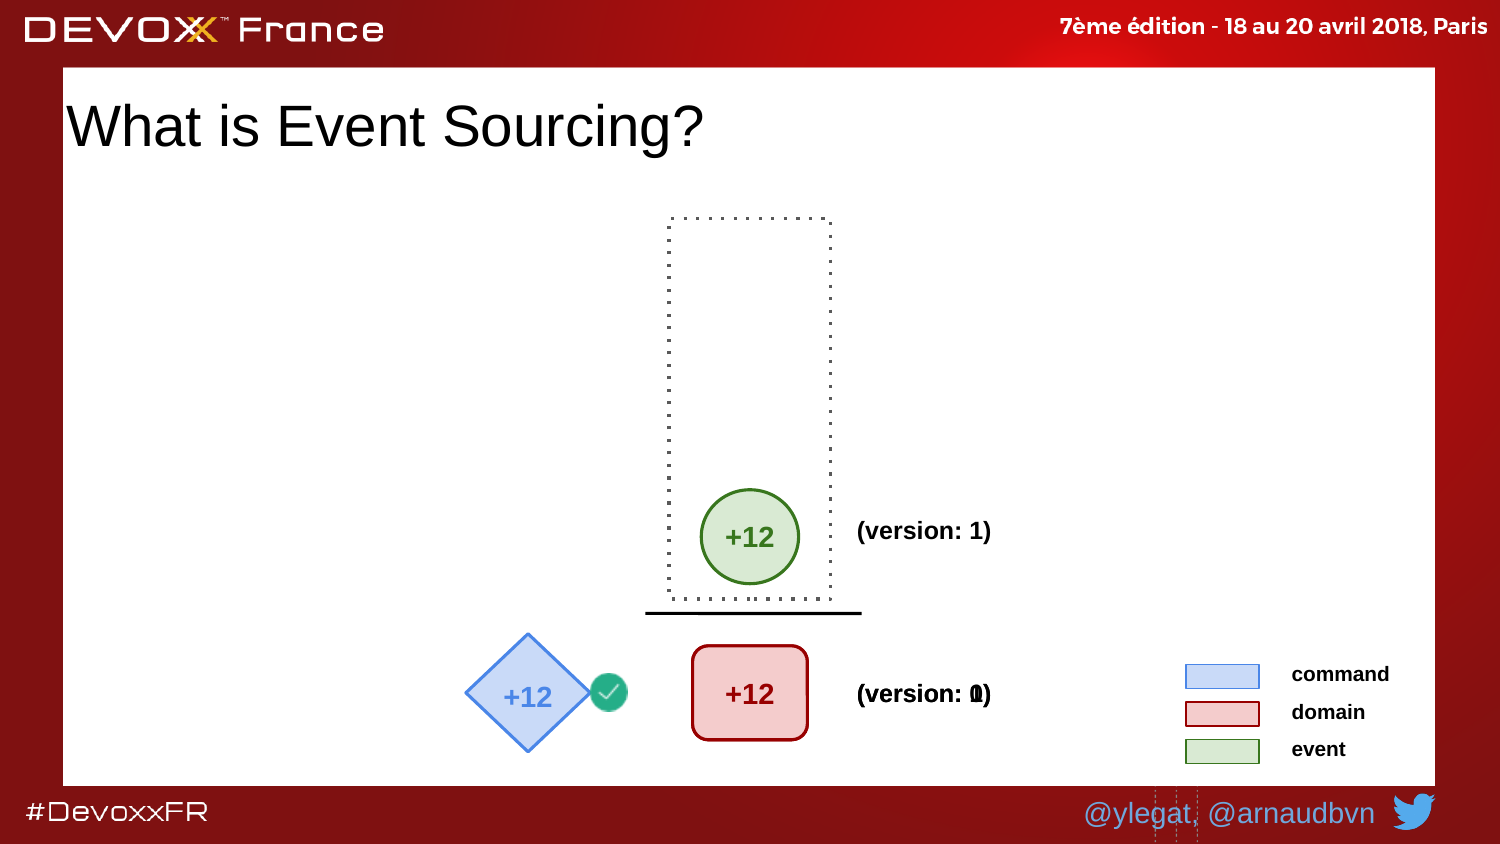

# What is Event Sourcing?
+12
(version: 1)
+12
+0
+12
command
(version: 0)
(version: 1)
domain
event
@ylegat, @arnaudbvn